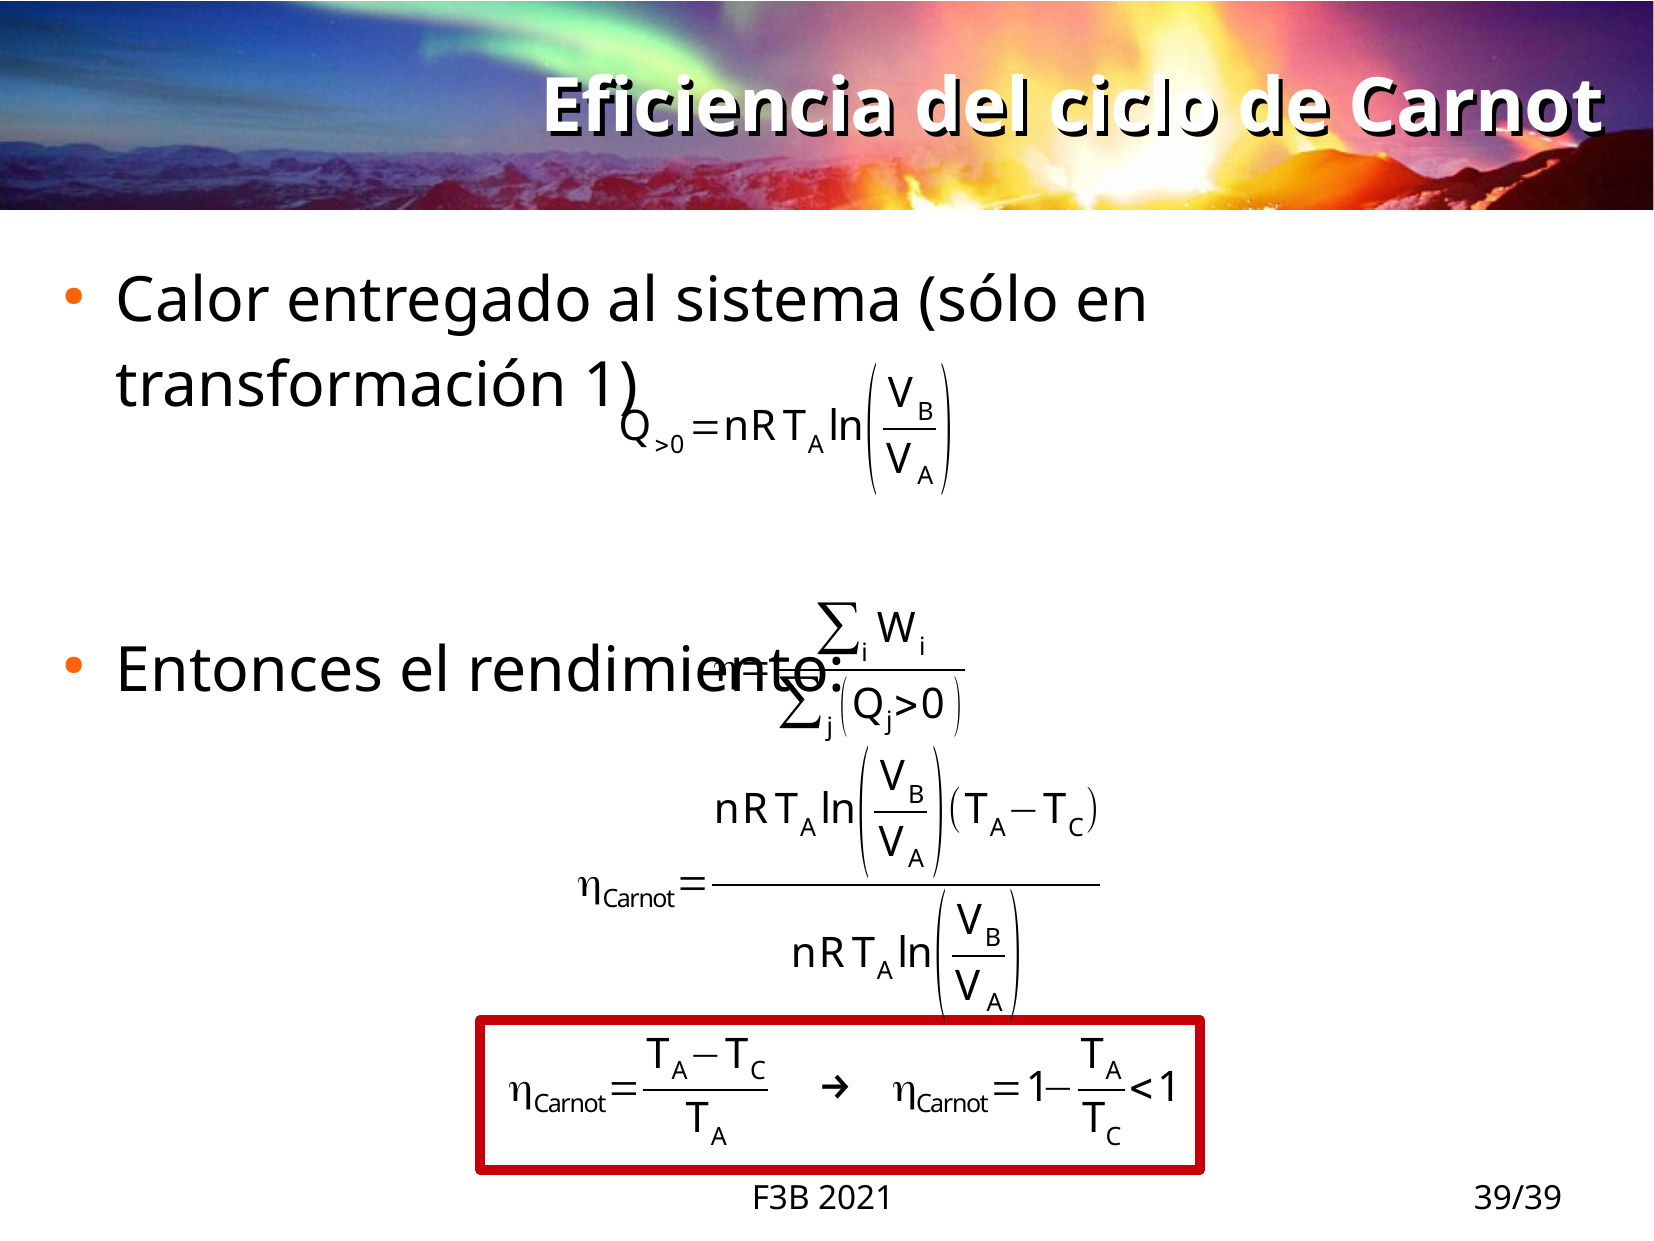

# Eficiencia del ciclo de Carnot
Calor entregado al sistema (sólo en transformación 1)
Entonces el rendimiento:
F3B 2021
39